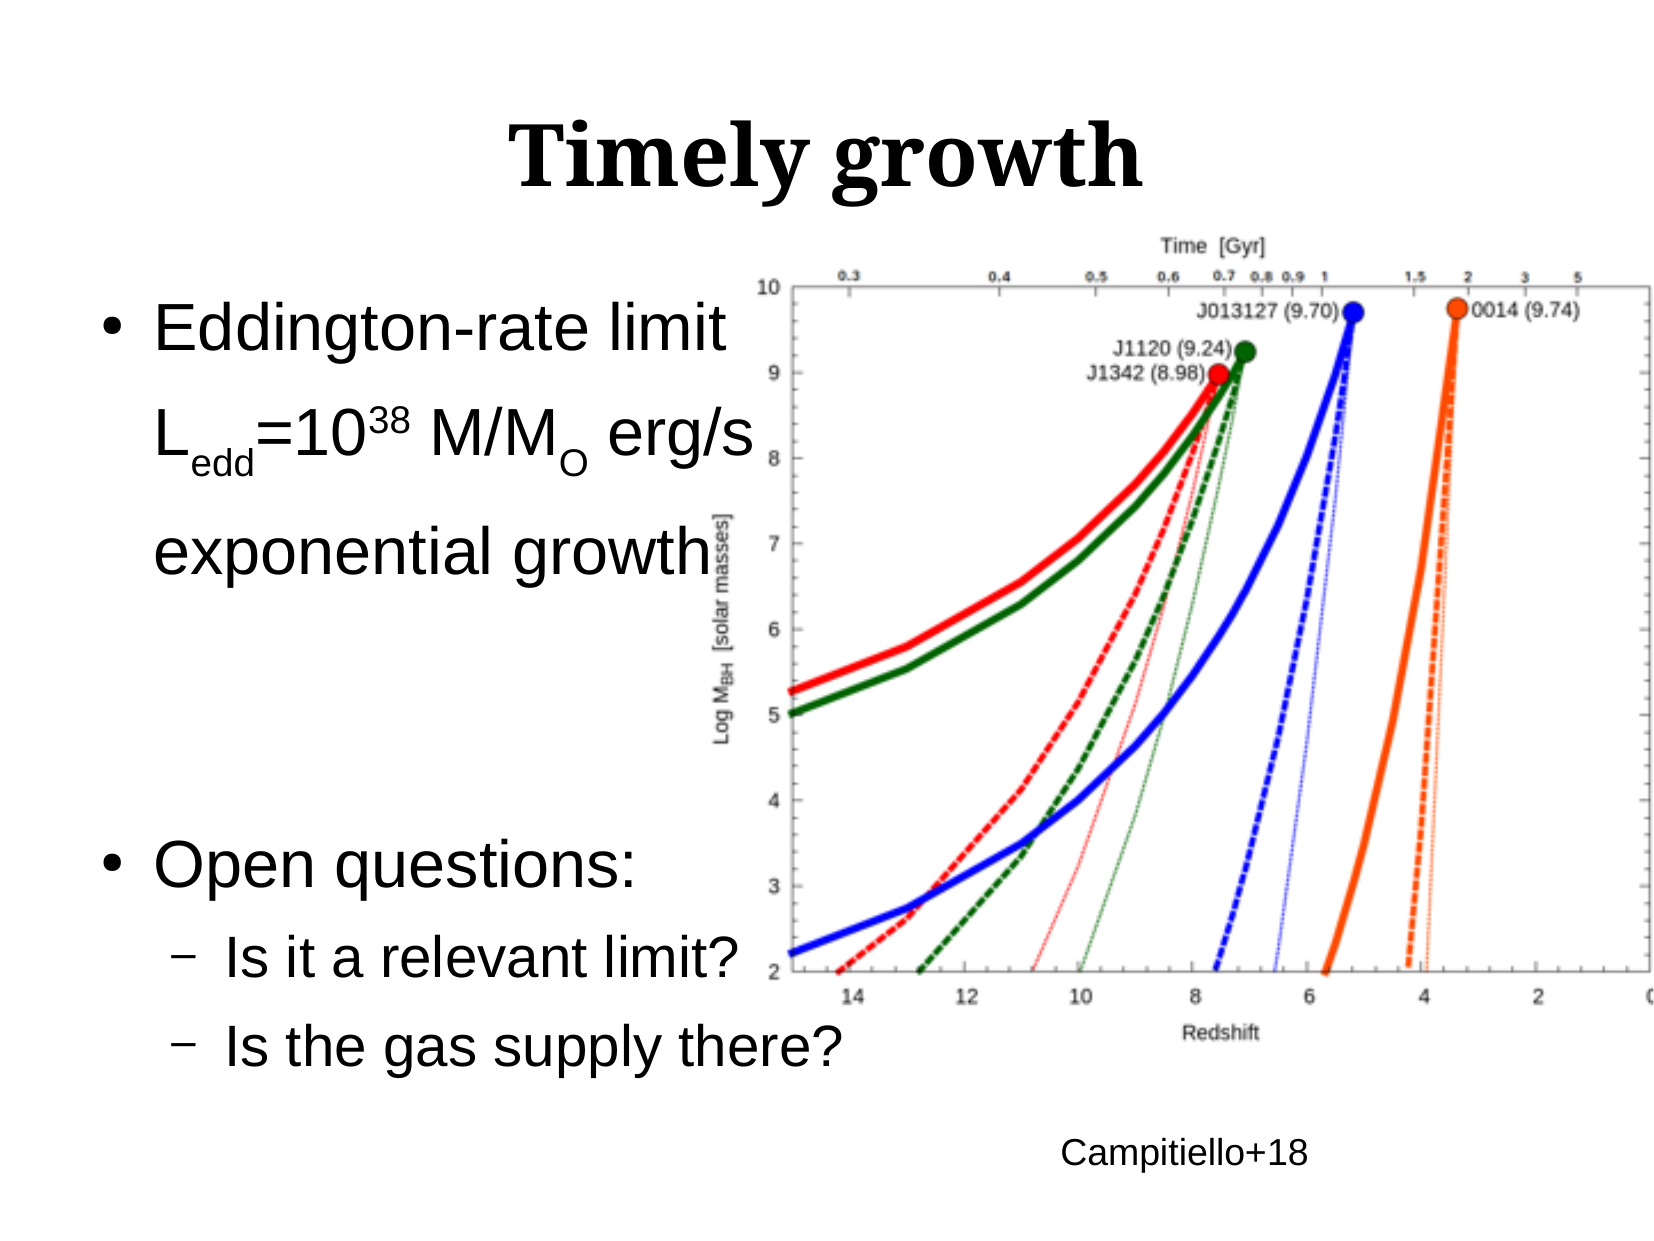

# Timely growth
Eddington-rate limit
Ledd=1038 M/MO erg/s
exponential growth
Open questions:
Is it a relevant limit?
Is the gas supply there?
Campitiello+18